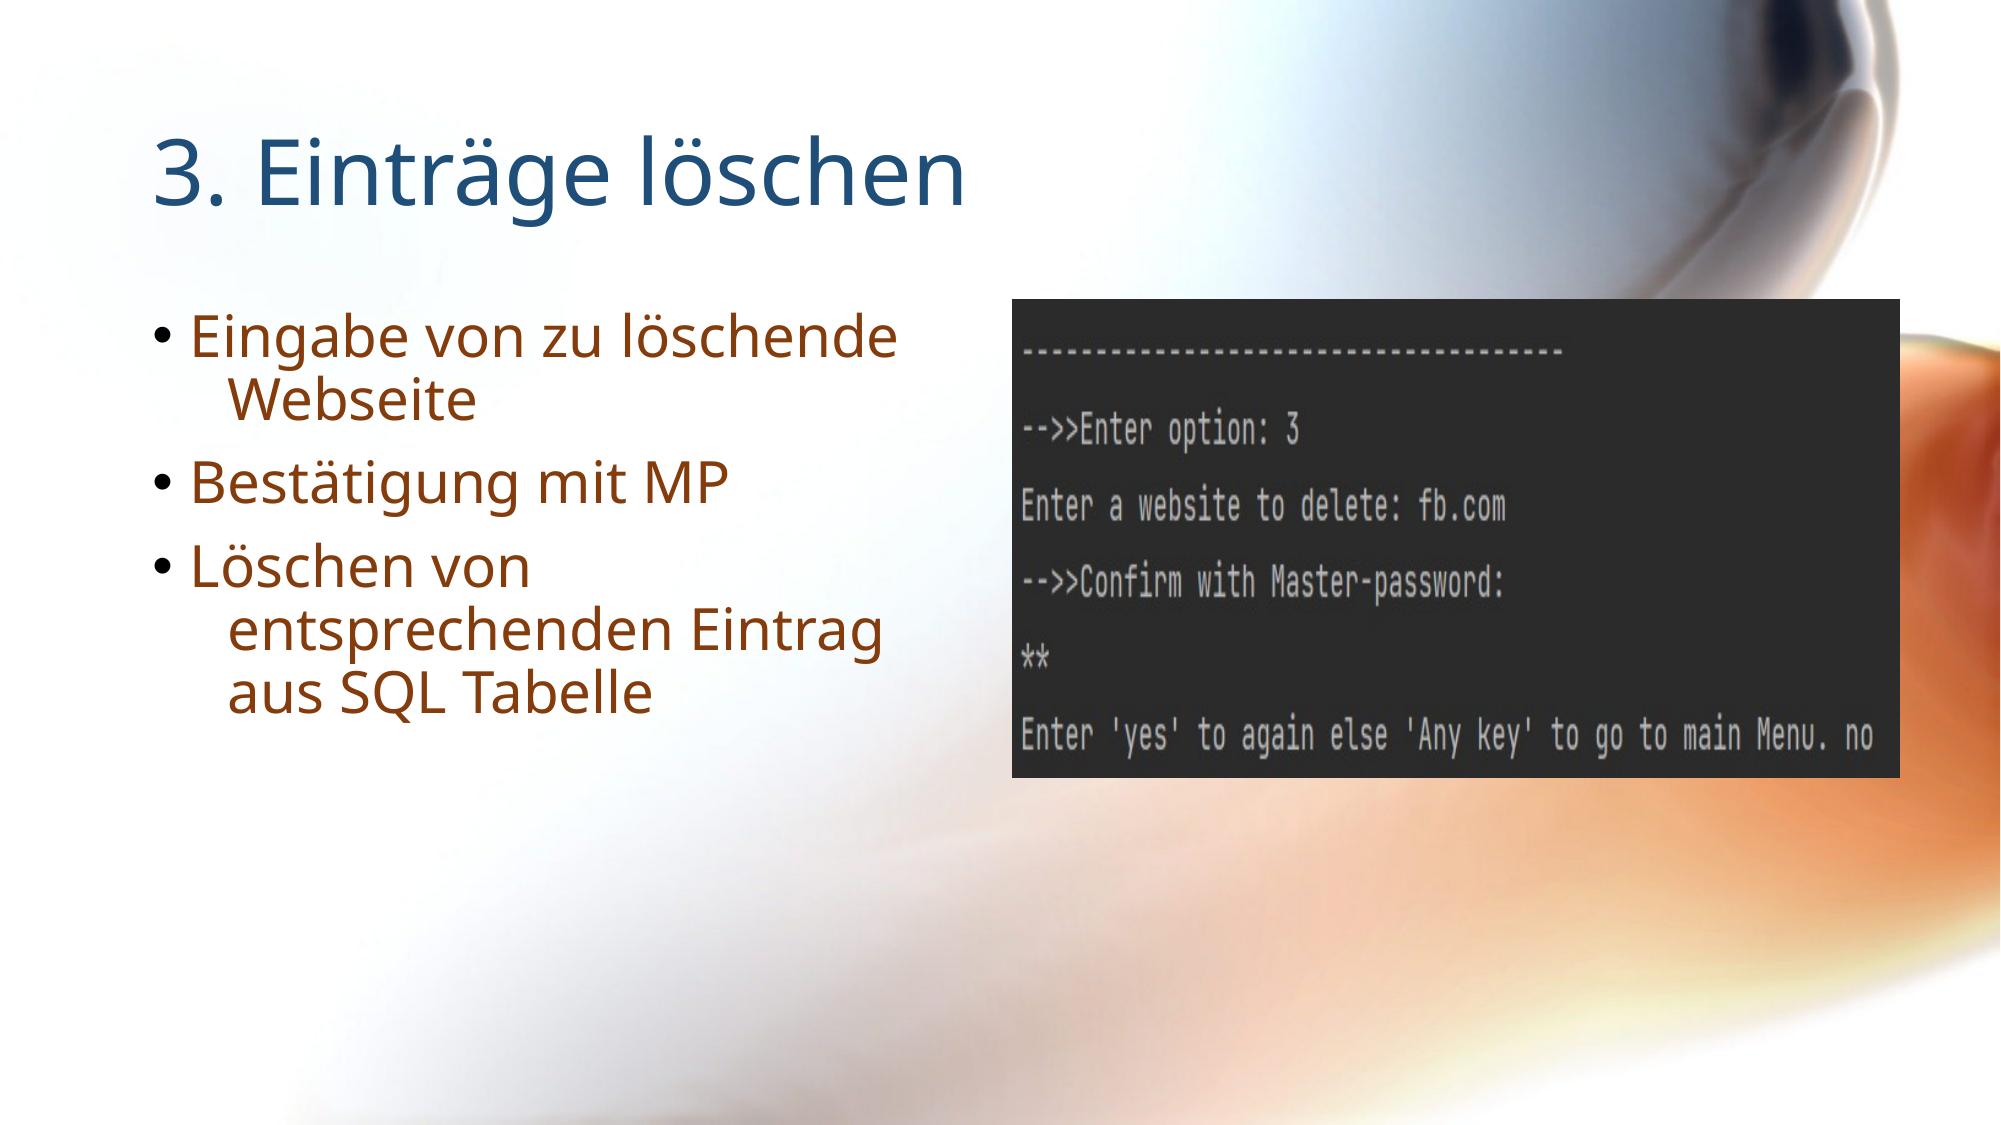

# 3. Einträge löschen
Eingabe von zu löschende Webseite
Bestätigung mit MP
Löschen von entsprechenden Eintrag aus SQL Tabelle